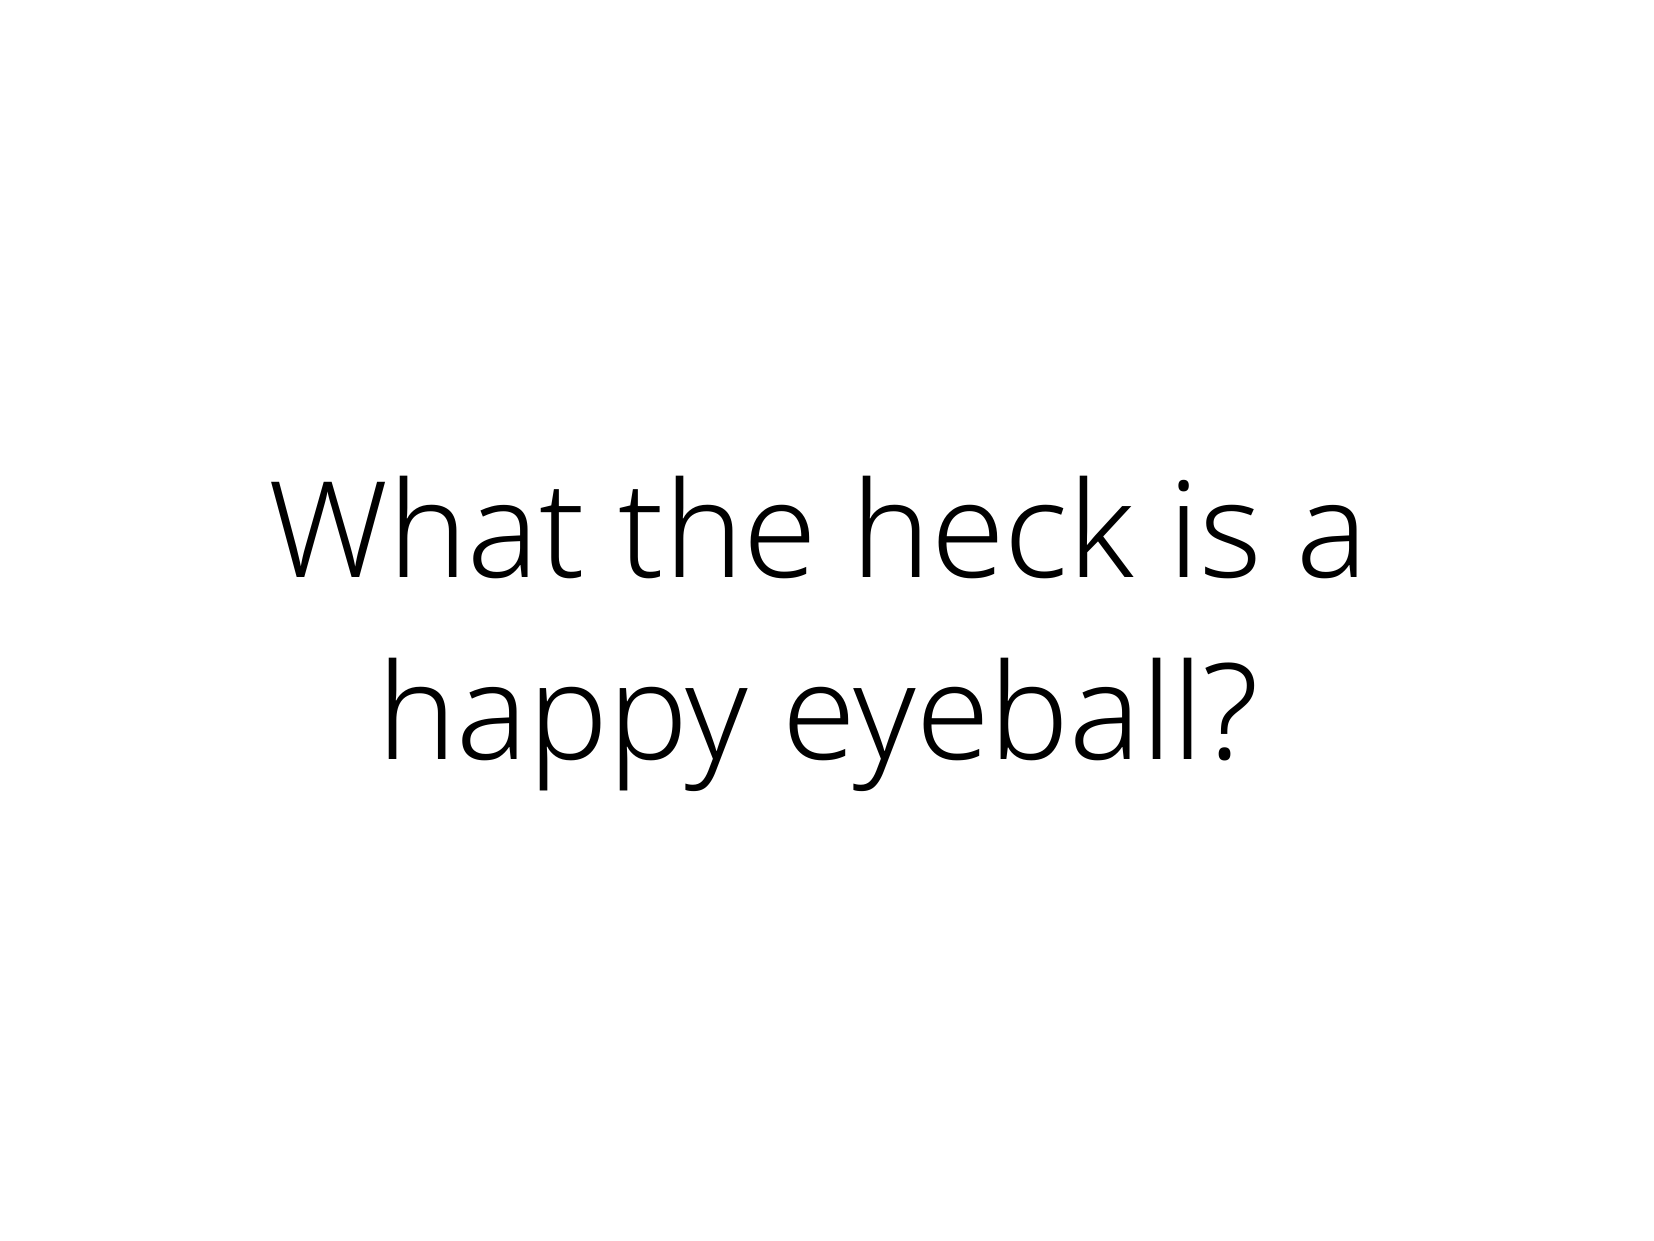

What the heck is a happy eyeball?